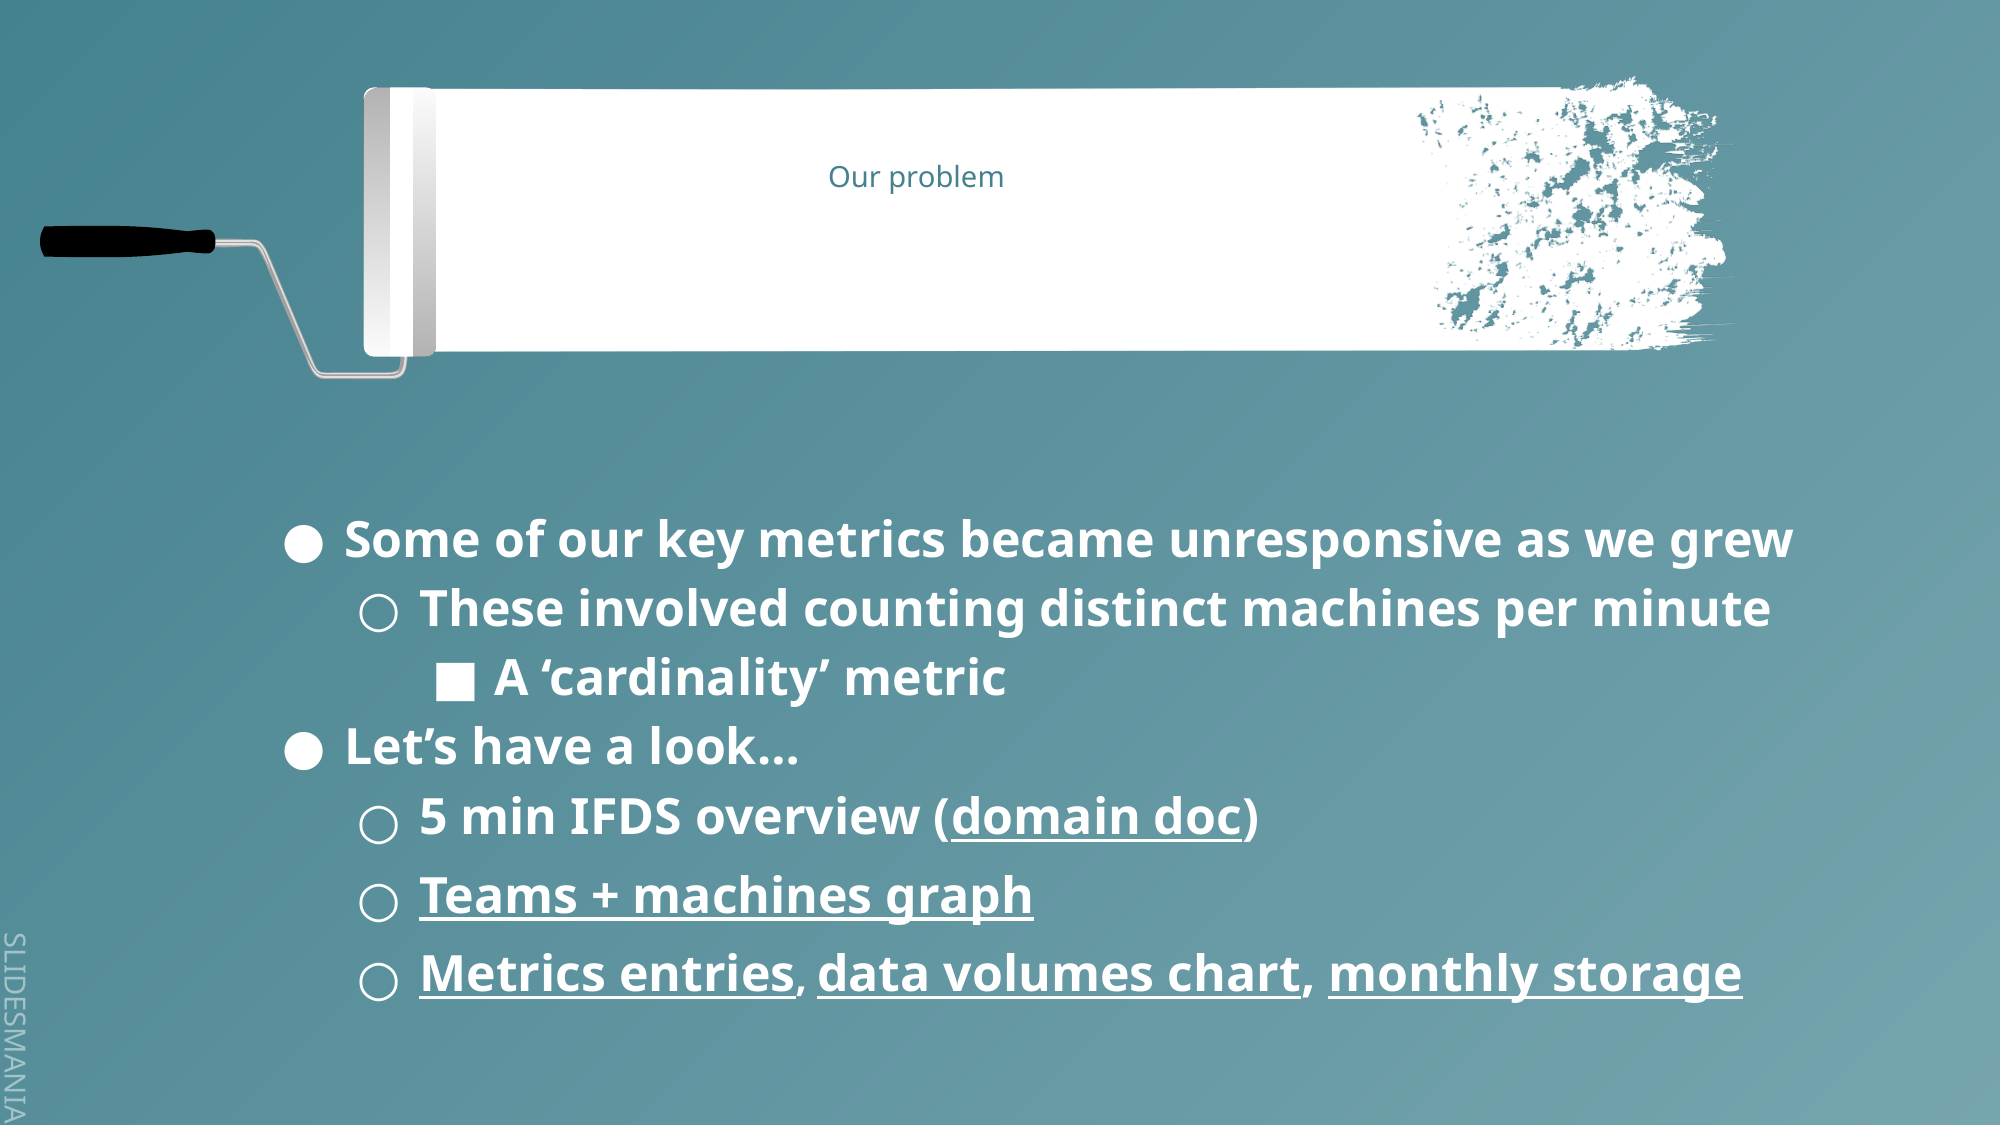

Our problem
# Some of our key metrics became unresponsive as we grew
These involved counting distinct machines per minute
A ‘cardinality’ metric
Let’s have a look…
5 min IFDS overview (domain doc)
Teams + machines graph
Metrics entries, data volumes chart, monthly storage